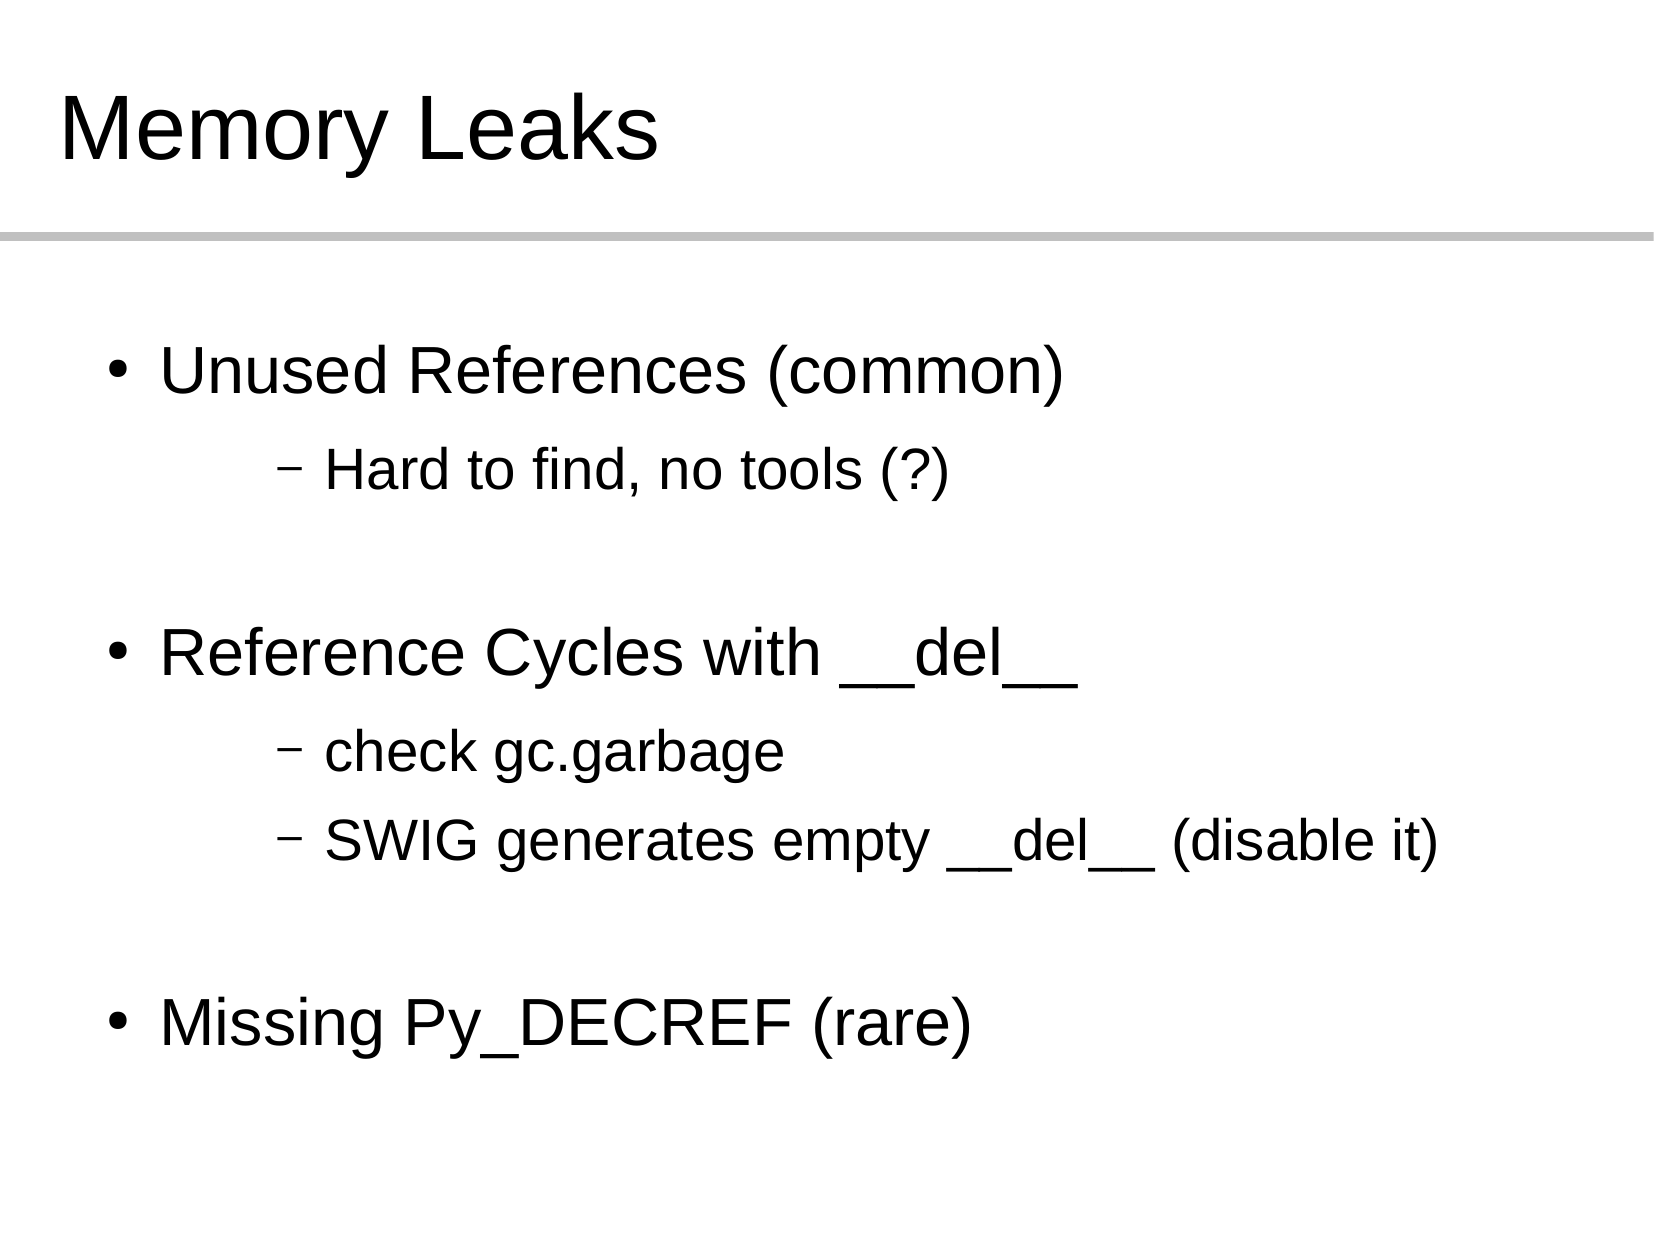

# Memory Leaks
Unused References (common)
Hard to find, no tools (?)
Reference Cycles with __del__
check gc.garbage
SWIG generates empty __del__ (disable it)
Missing Py_DECREF (rare)